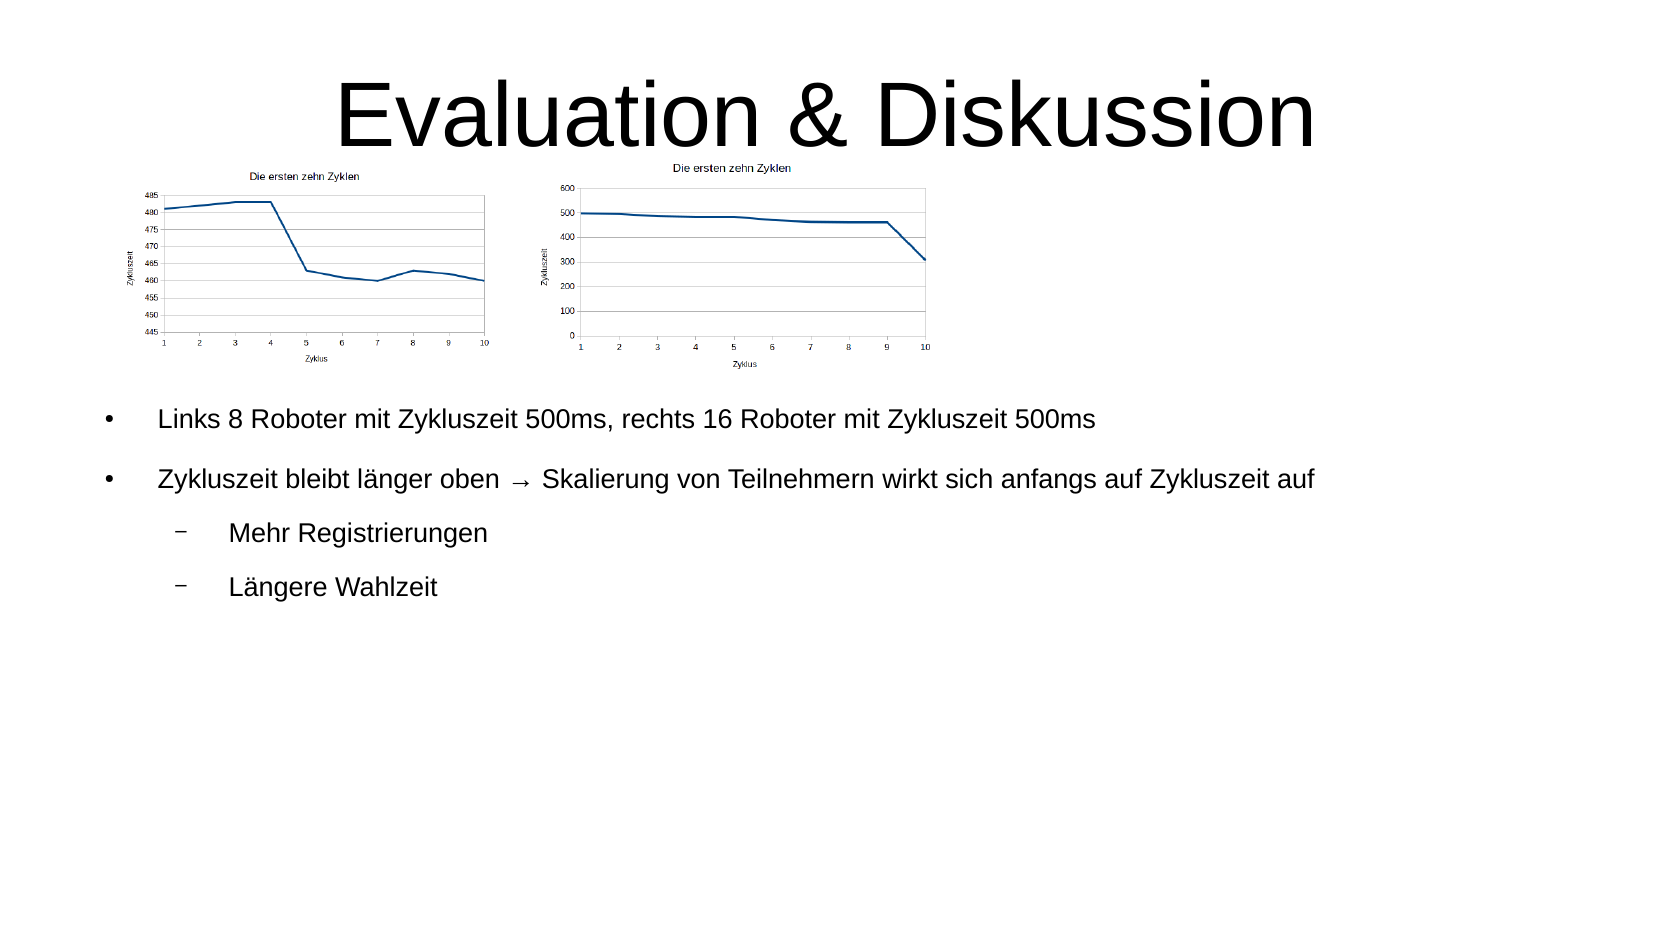

# Evaluation & Diskussion
Links 8 Roboter mit Zykluszeit 500ms, rechts 16 Roboter mit Zykluszeit 500ms
Zykluszeit bleibt länger oben → Skalierung von Teilnehmern wirkt sich anfangs auf Zykluszeit auf
Mehr Registrierungen
Längere Wahlzeit